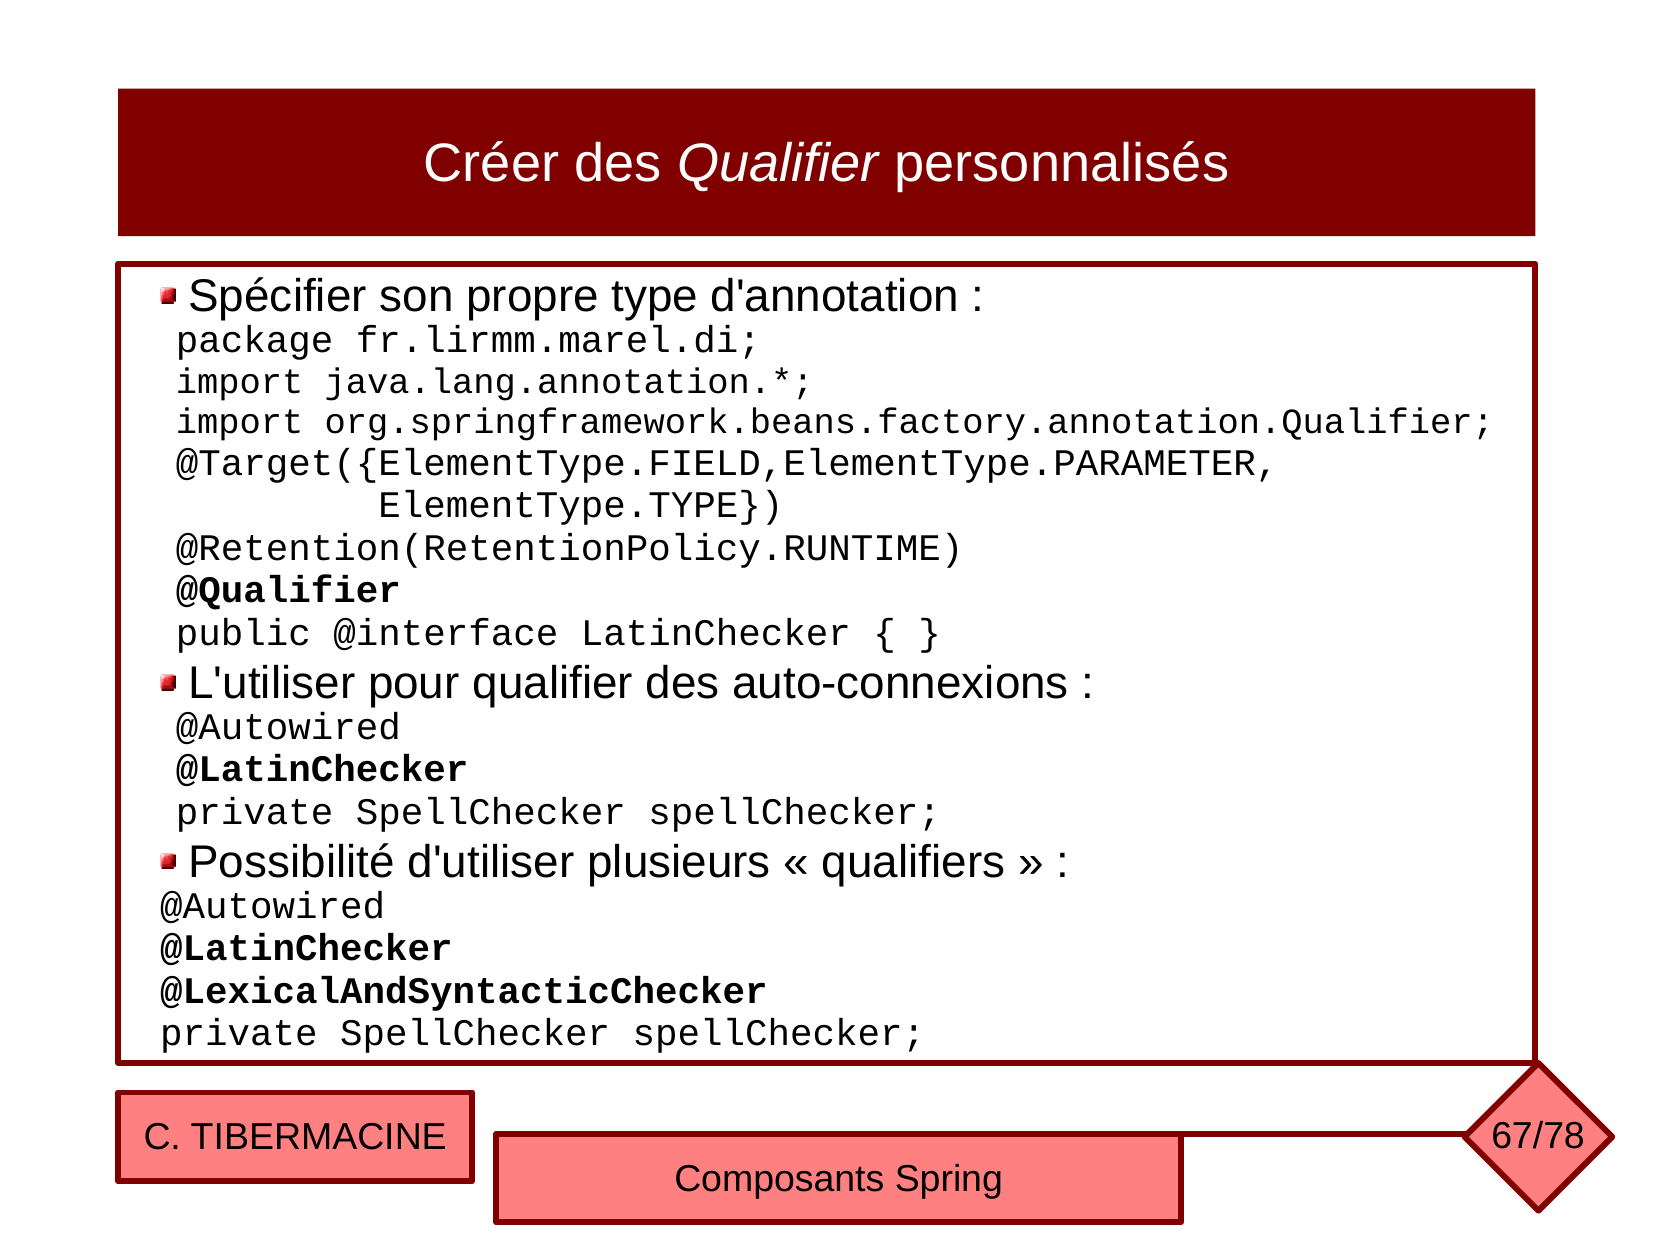

Créer des Qualifier personnalisés
 Spécifier son propre type d'annotation :
package fr.lirmm.marel.di;
import java.lang.annotation.*;
import org.springframework.beans.factory.annotation.Qualifier;
@Target({ElementType.FIELD,ElementType.PARAMETER,
 ElementType.TYPE})
@Retention(RetentionPolicy.RUNTIME)
@Qualifier
public @interface LatinChecker { }
 L'utiliser pour qualifier des auto-connexions :
@Autowired
@LatinChecker
private SpellChecker spellChecker;
 Possibilité d'utiliser plusieurs « qualifiers » :
@Autowired
@LatinChecker
@LexicalAndSyntacticChecker
private SpellChecker spellChecker;
C. TIBERMACINE
Composants Spring